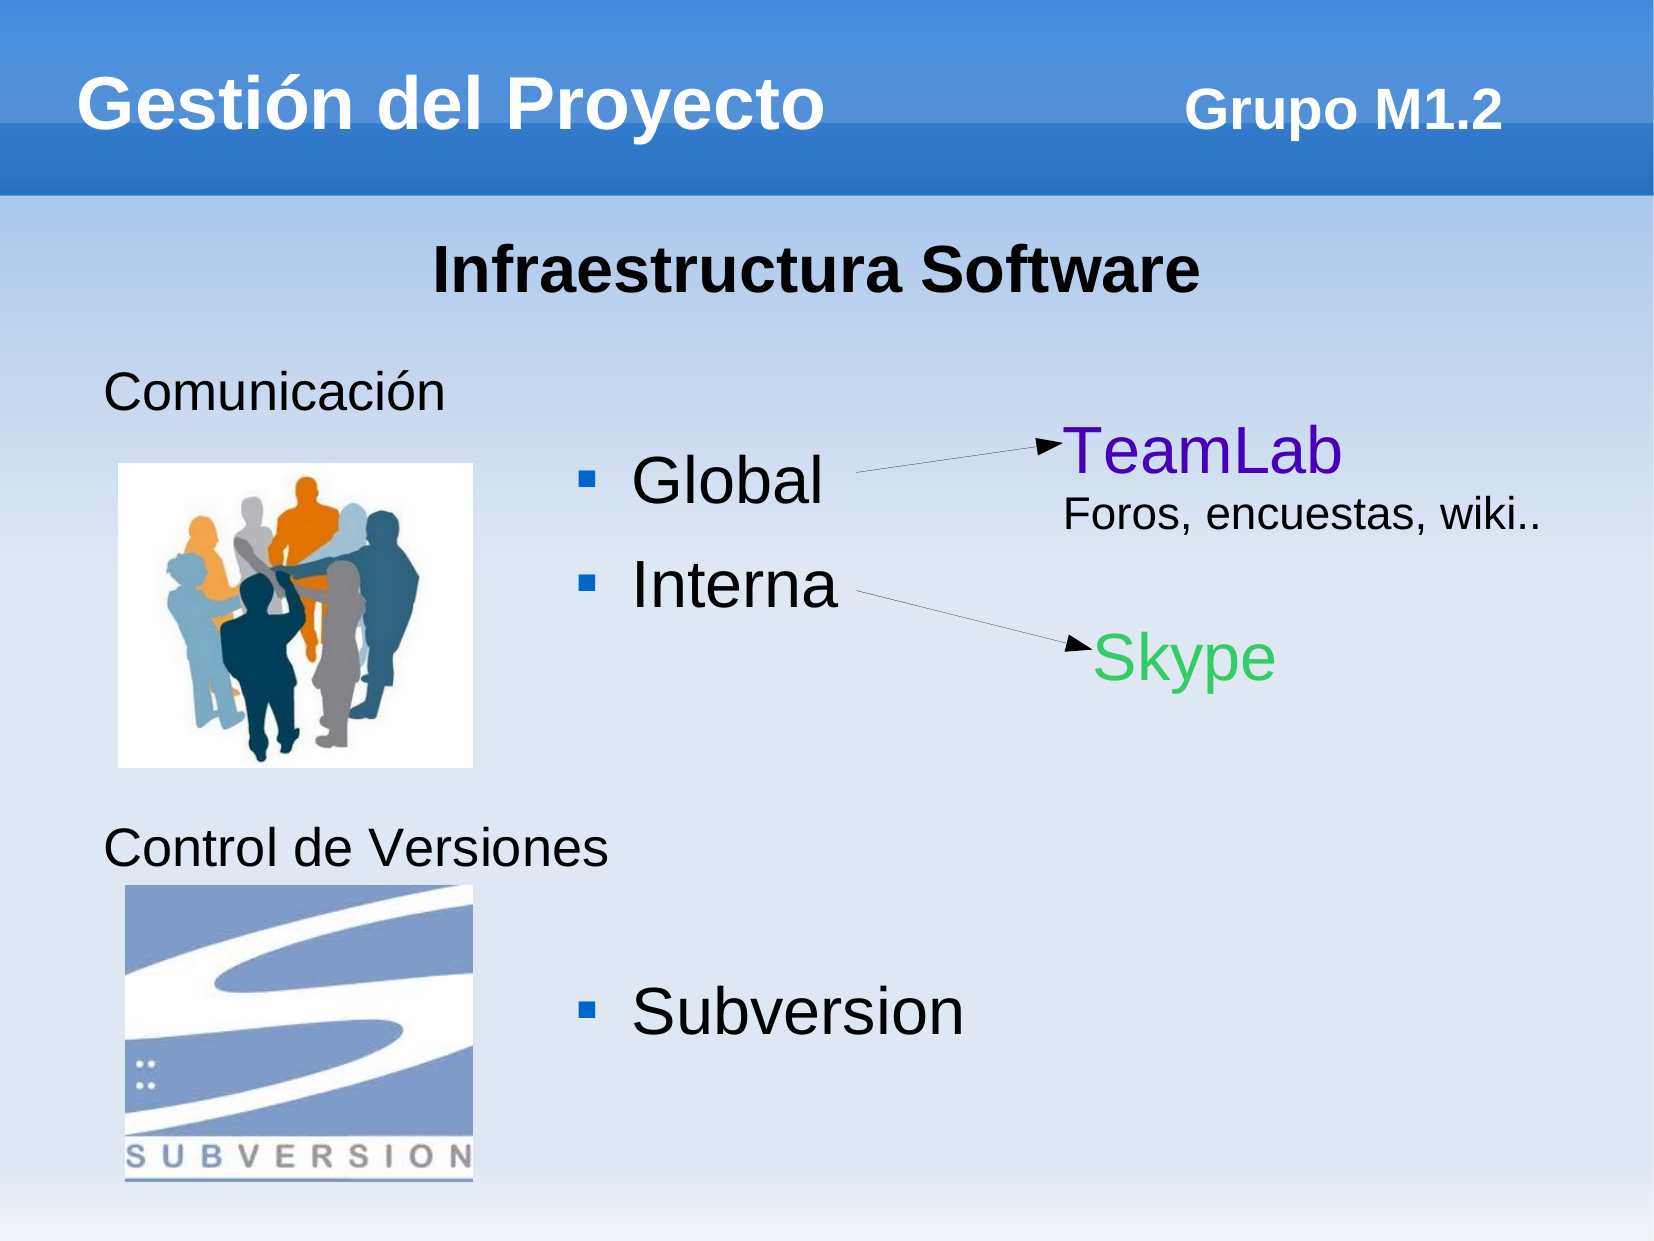

Gestión del Proyecto					Grupo M1.2
Infraestructura Software
Comunicación
TeamLab
Foros, encuestas, wiki..
# Global
Interna
Skype
Control de Versiones
Subversion